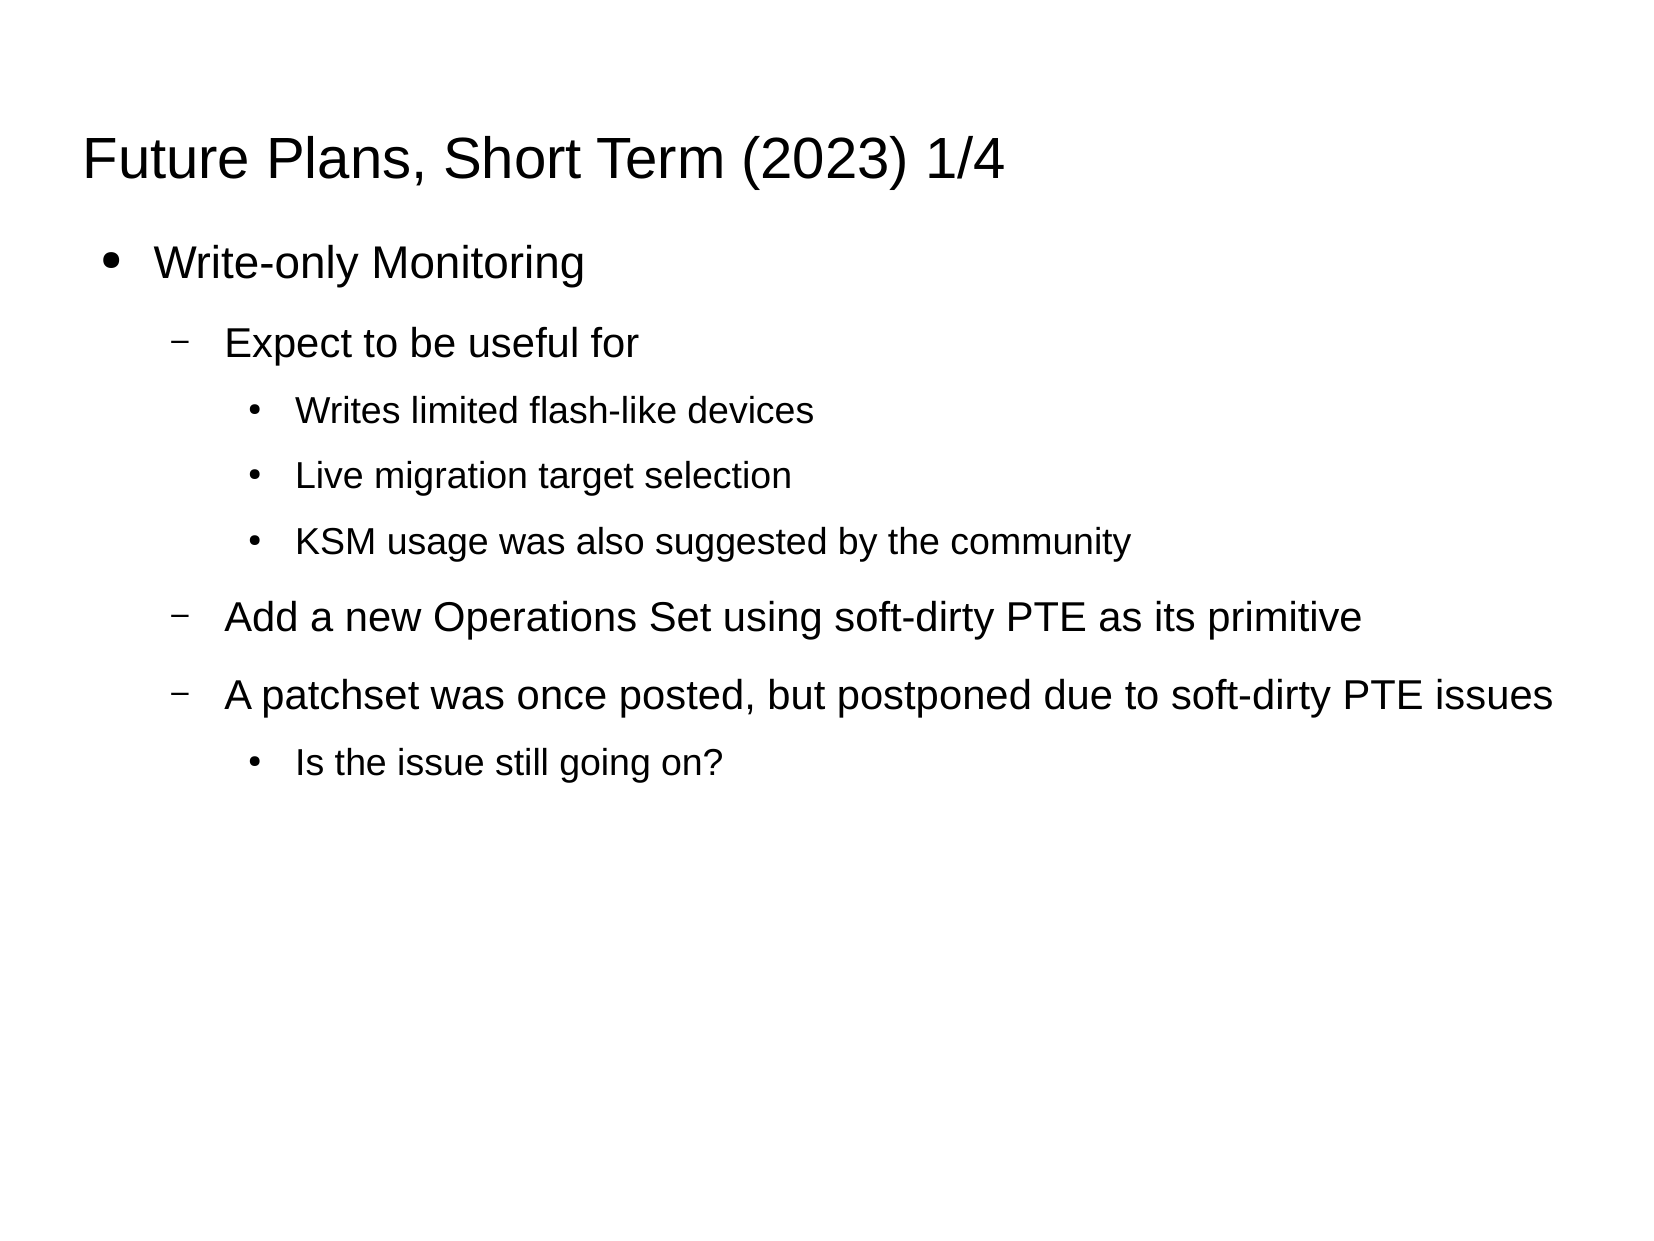

# Future Plans, Short Term (2023) 1/4
Write-only Monitoring
Expect to be useful for
Writes limited flash-like devices
Live migration target selection
KSM usage was also suggested by the community
Add a new Operations Set using soft-dirty PTE as its primitive
A patchset was once posted, but postponed due to soft-dirty PTE issues
Is the issue still going on?